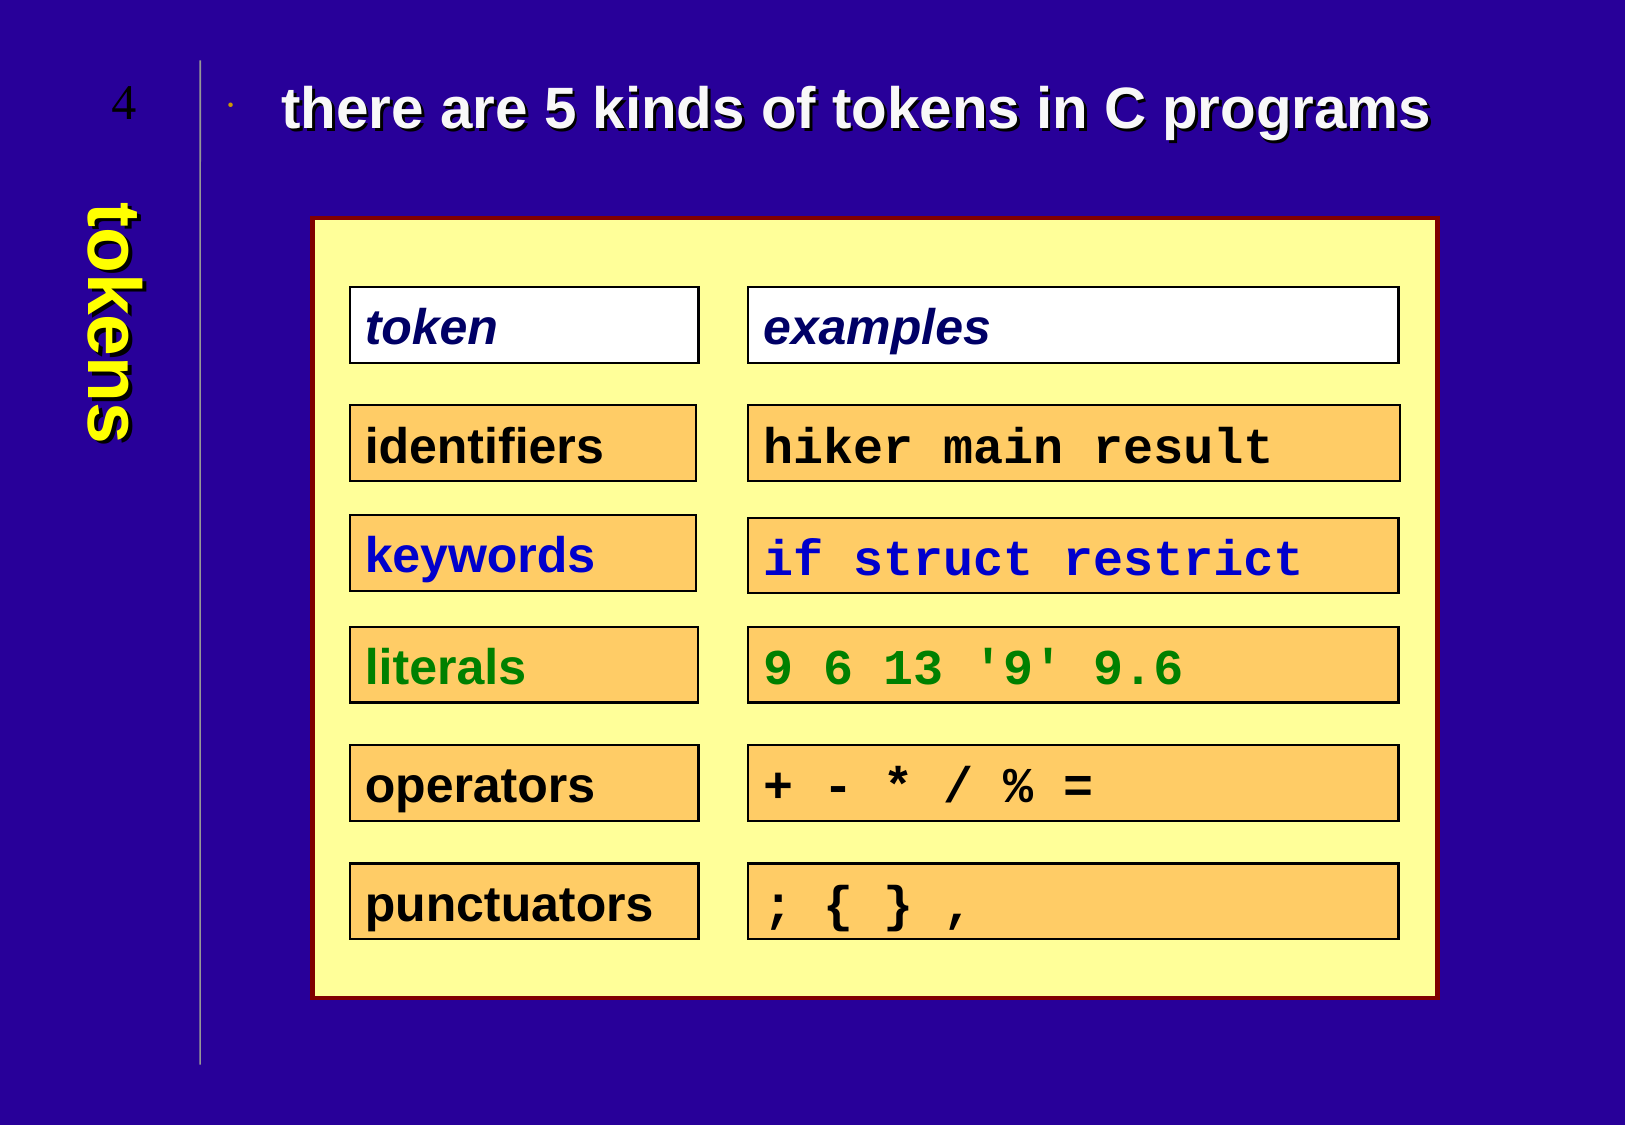

4
there are 5 kinds of tokens in C programs
# tokens
token
examples
identifiers
hiker main result
keywords
if struct restrict
literals
9 6 13 '9' 9.6
operators
+ - * / % =
punctuators
; { } ,